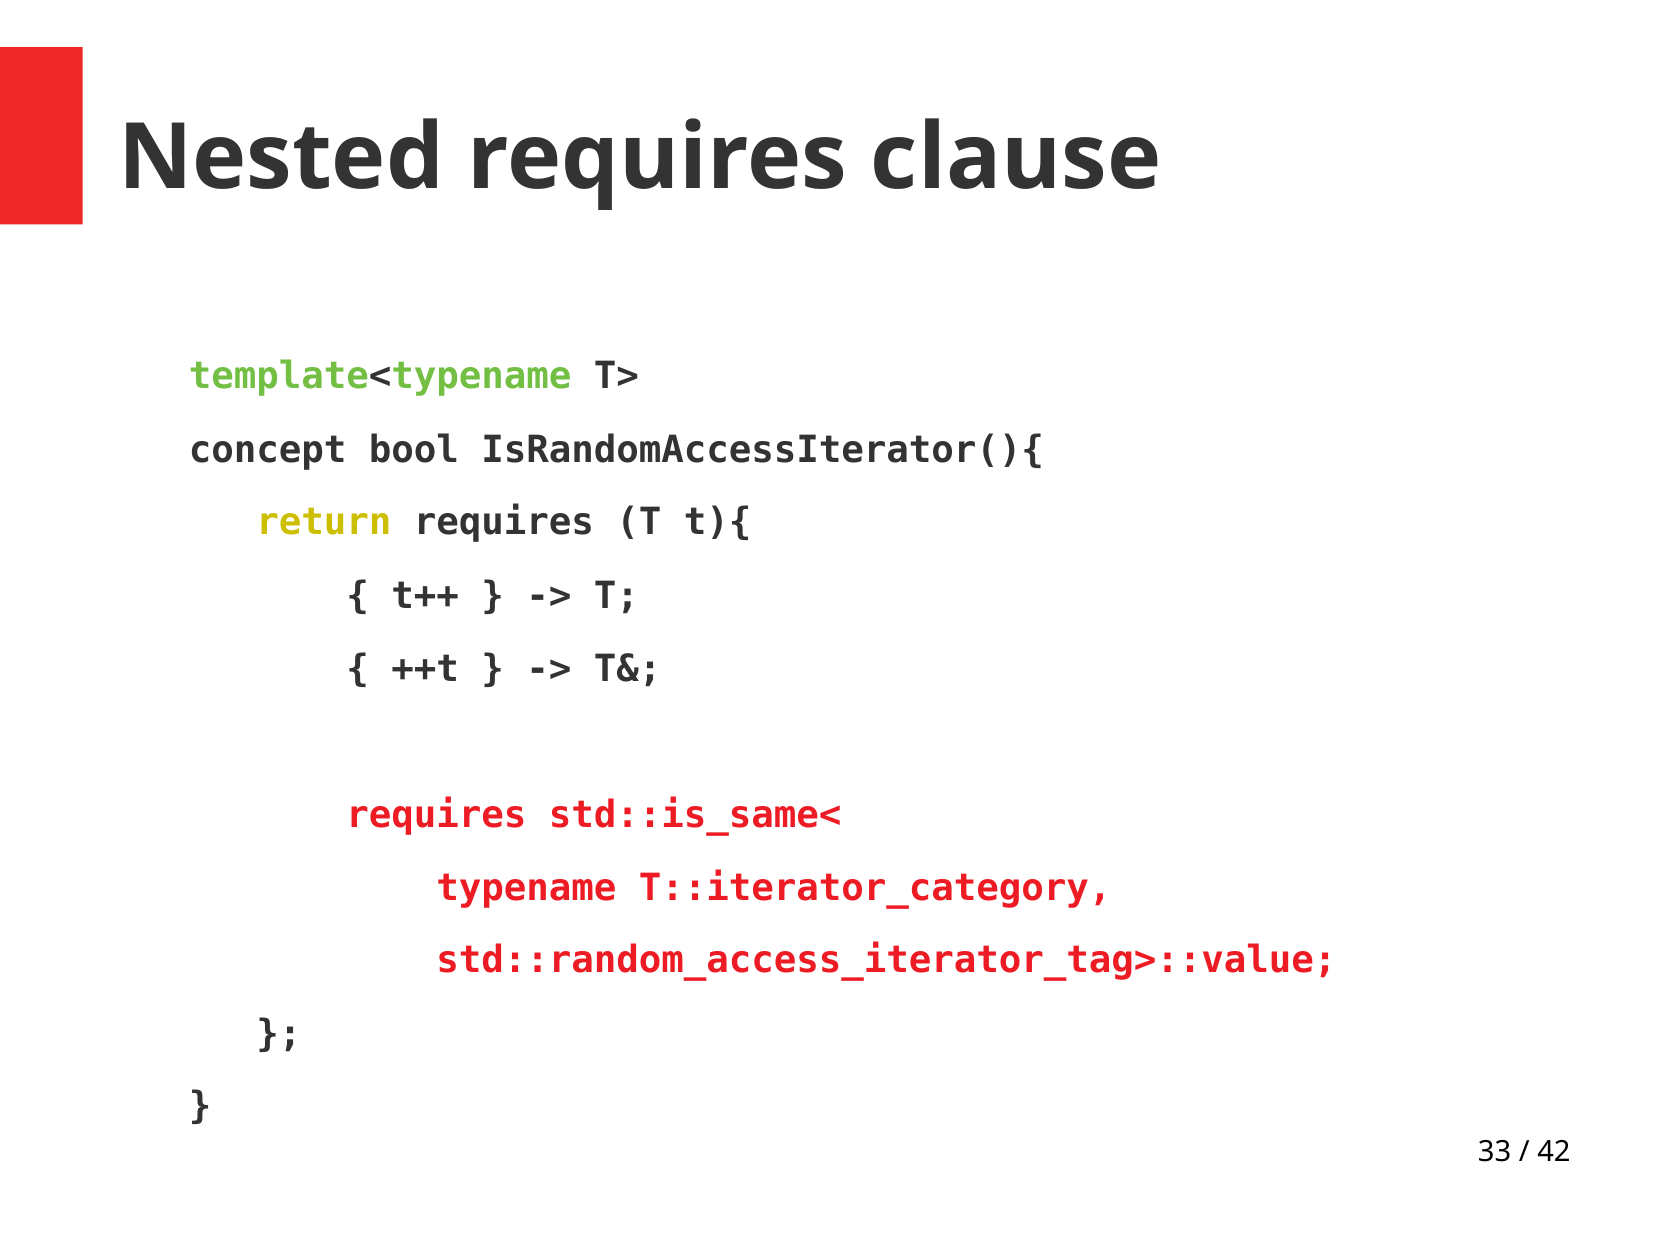

# Nested requires clause
template<typename T>
concept bool IsRandomAccessIterator(){
 return requires (T t){
 { t++ } -> T;
 { ++t } -> T&;
 requires std::is_same<
 typename T::iterator_category,
 std::random_access_iterator_tag>::value;
 };
}
33